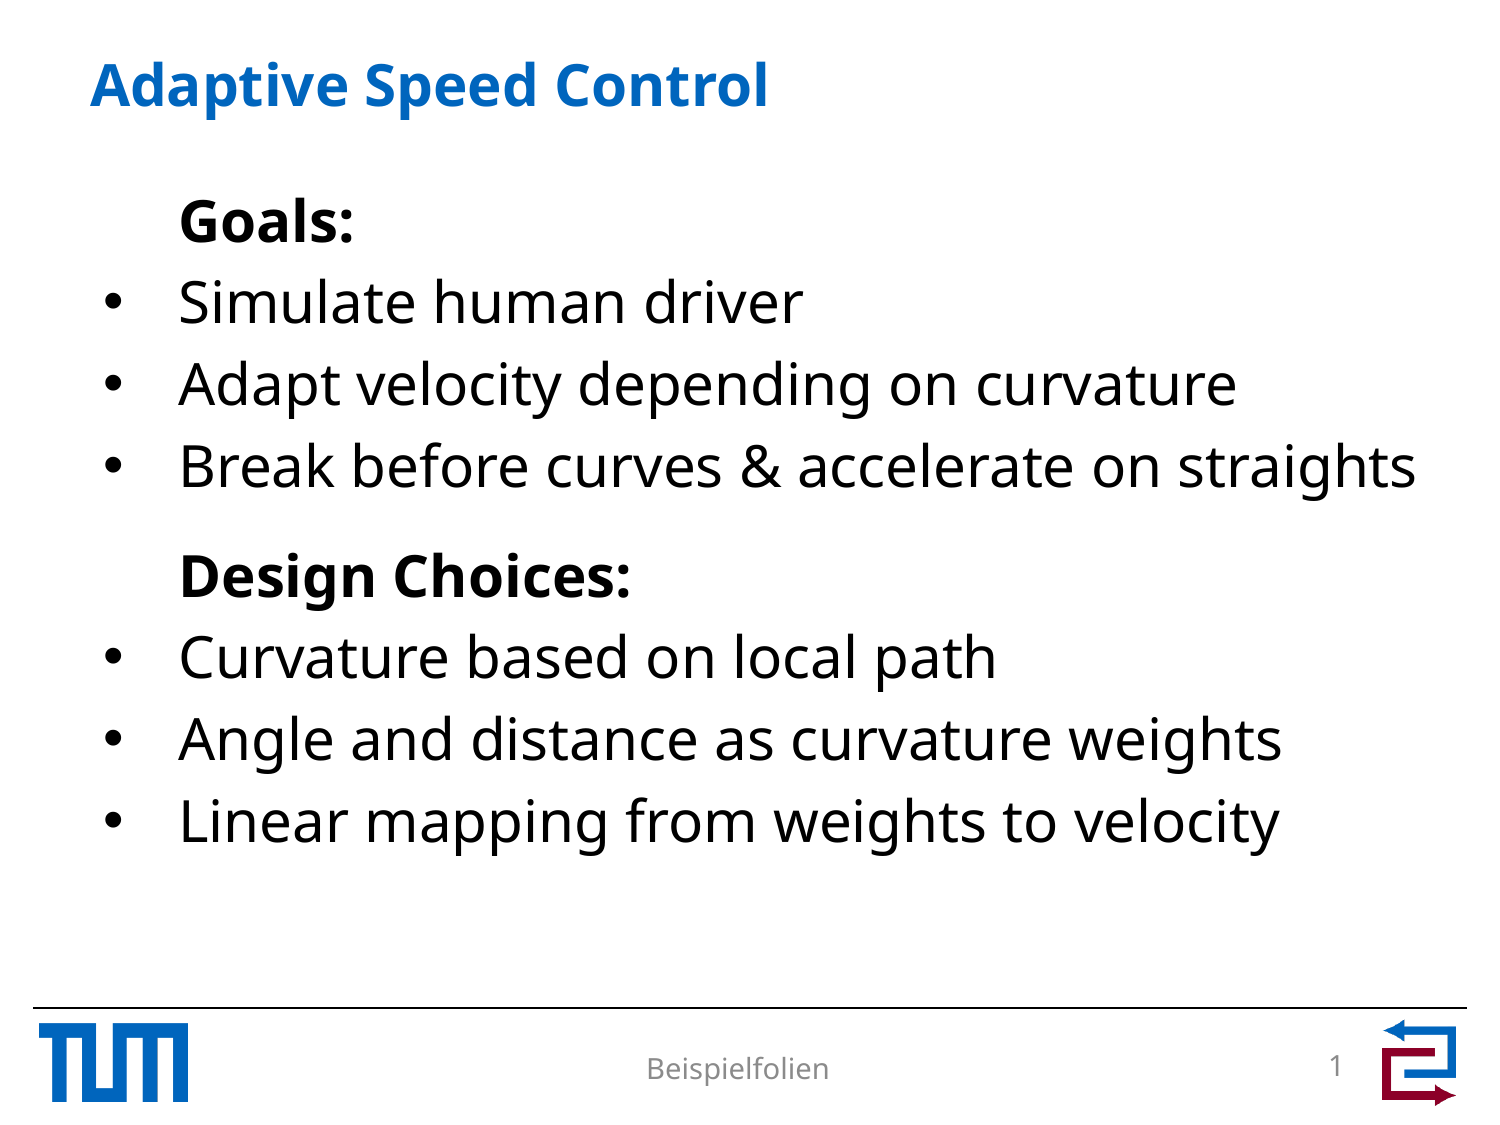

# Adaptive Speed Control
Goals:
Simulate human driver
Adapt velocity depending on curvature
Break before curves & accelerate on straights
Design Choices:
Curvature based on local path
Angle and distance as curvature weights
Linear mapping from weights to velocity
Beispielfolien